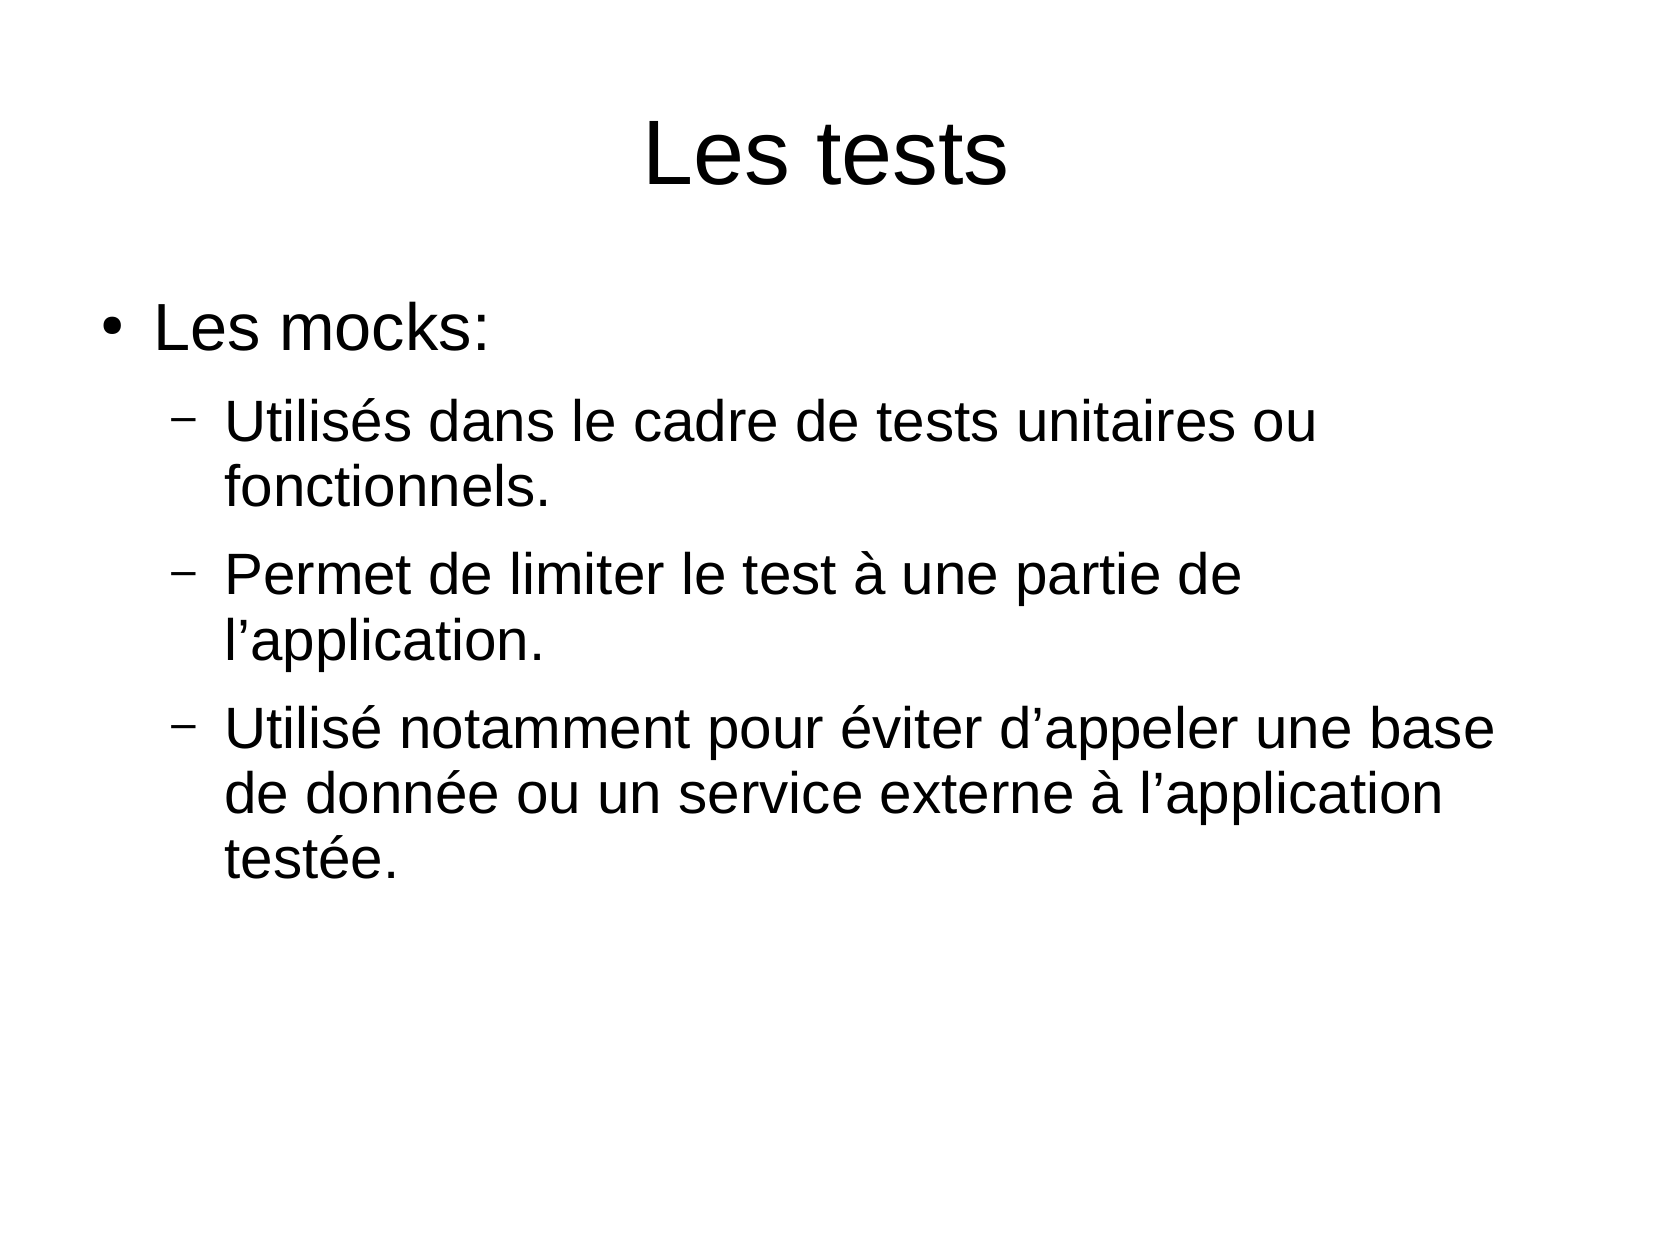

# Les tests
Les mocks:
Utilisés dans le cadre de tests unitaires ou fonctionnels.
Permet de limiter le test à une partie de l’application.
Utilisé notamment pour éviter d’appeler une base de donnée ou un service externe à l’application testée.